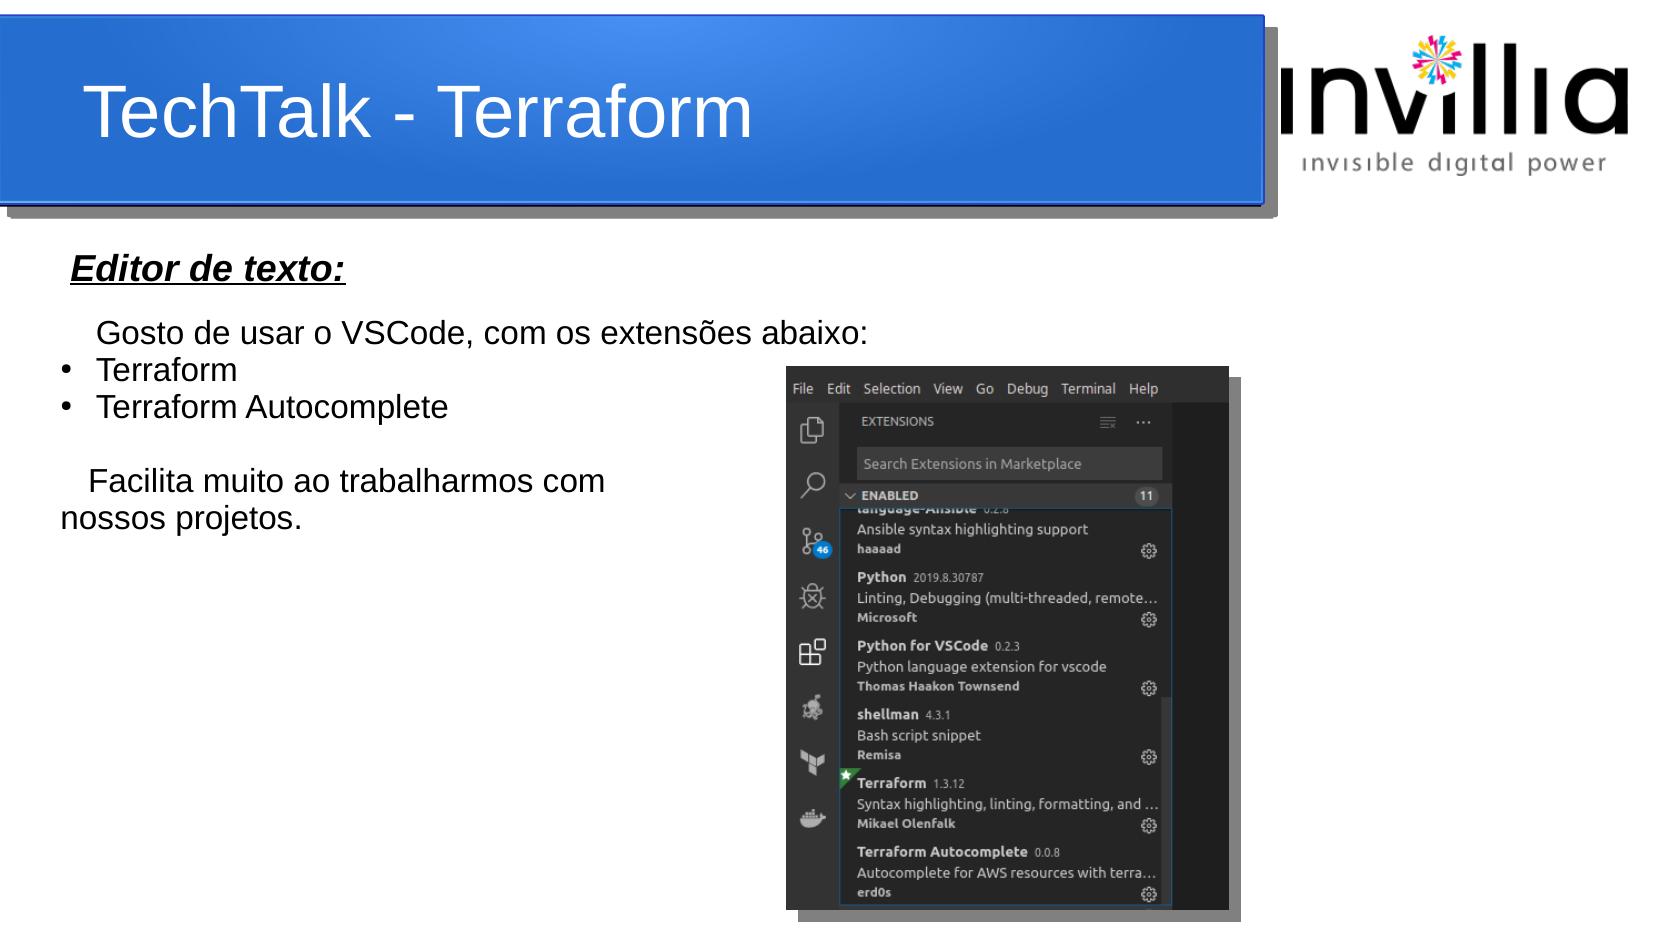

# TechTalk - Terraform
Editor de texto:
Gosto de usar o VSCode, com os extensões abaixo:
Terraform
Terraform Autocomplete
 Facilita muito ao trabalharmos com
nossos projetos.